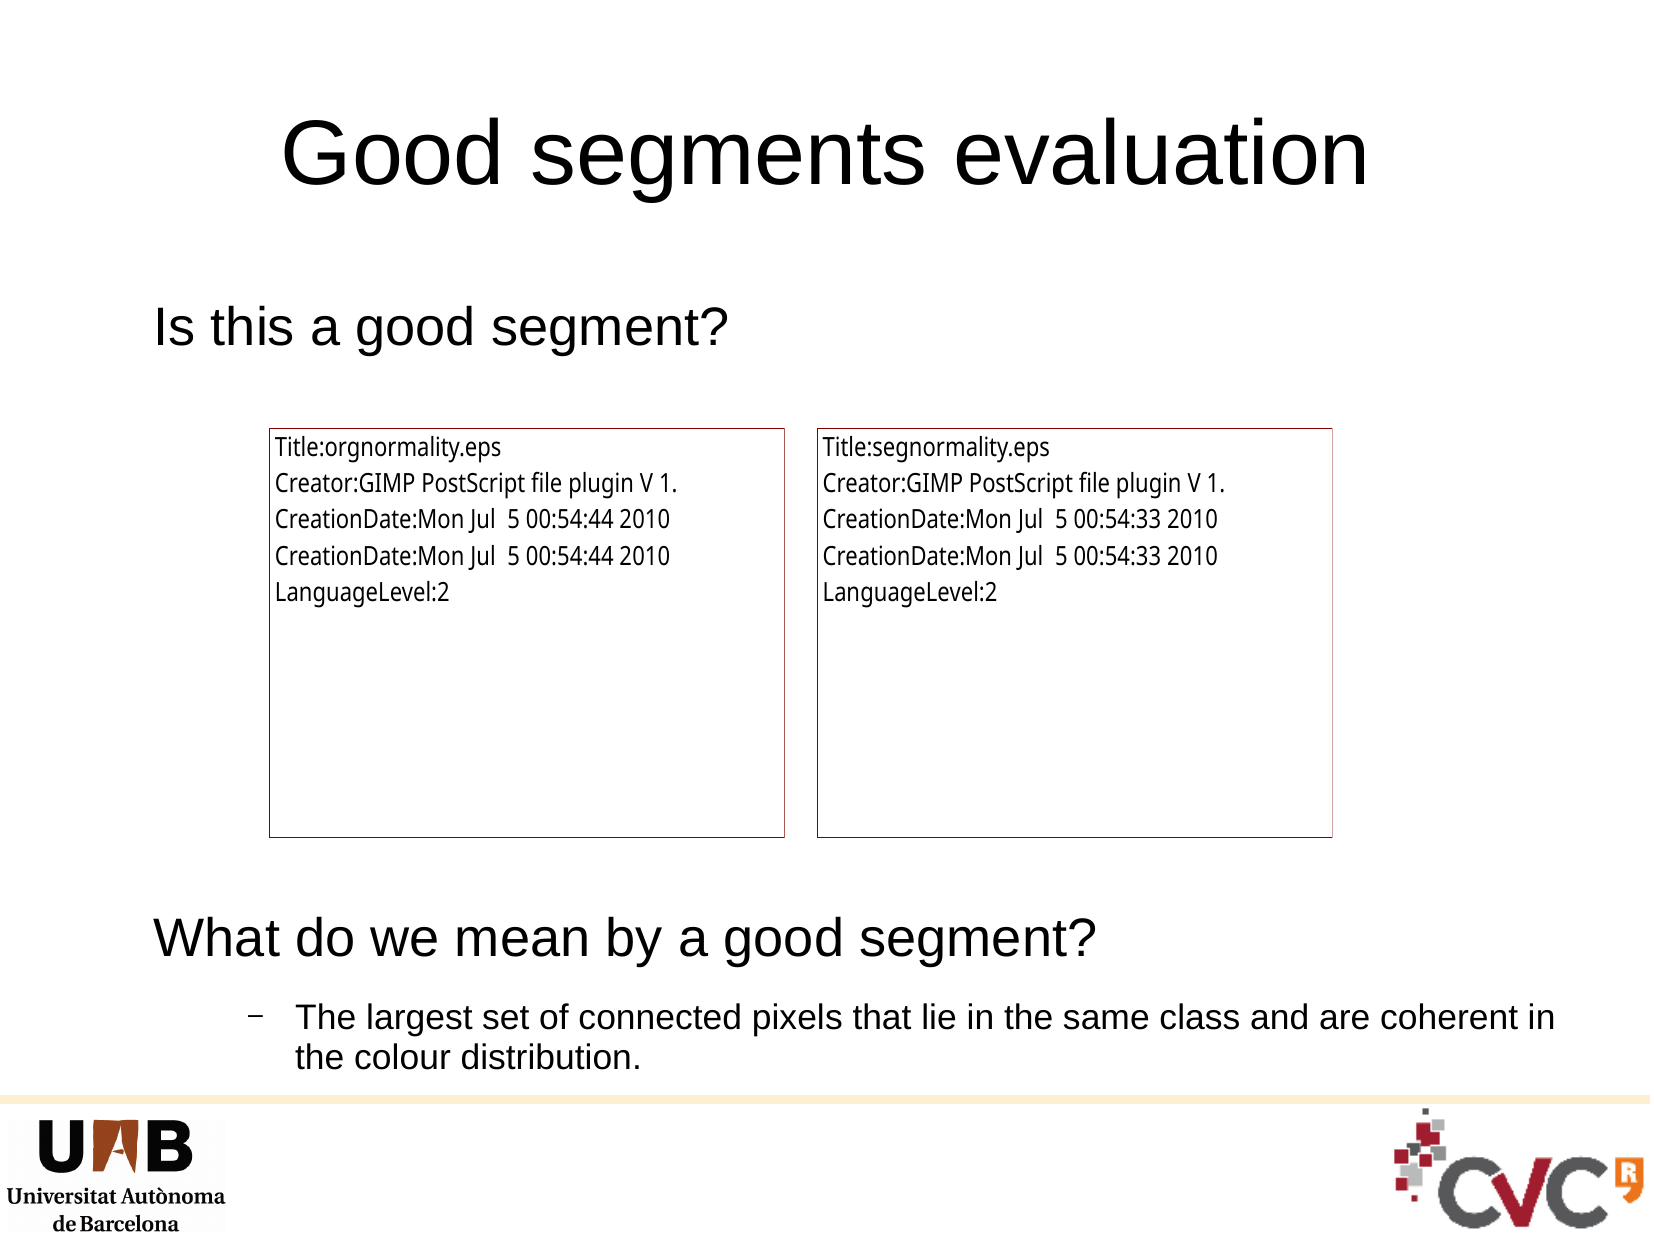

# Good segments evaluation
Is this a good segment?
What do we mean by a good segment?
The largest set of connected pixels that lie in the same class and are coherent in the colour distribution.